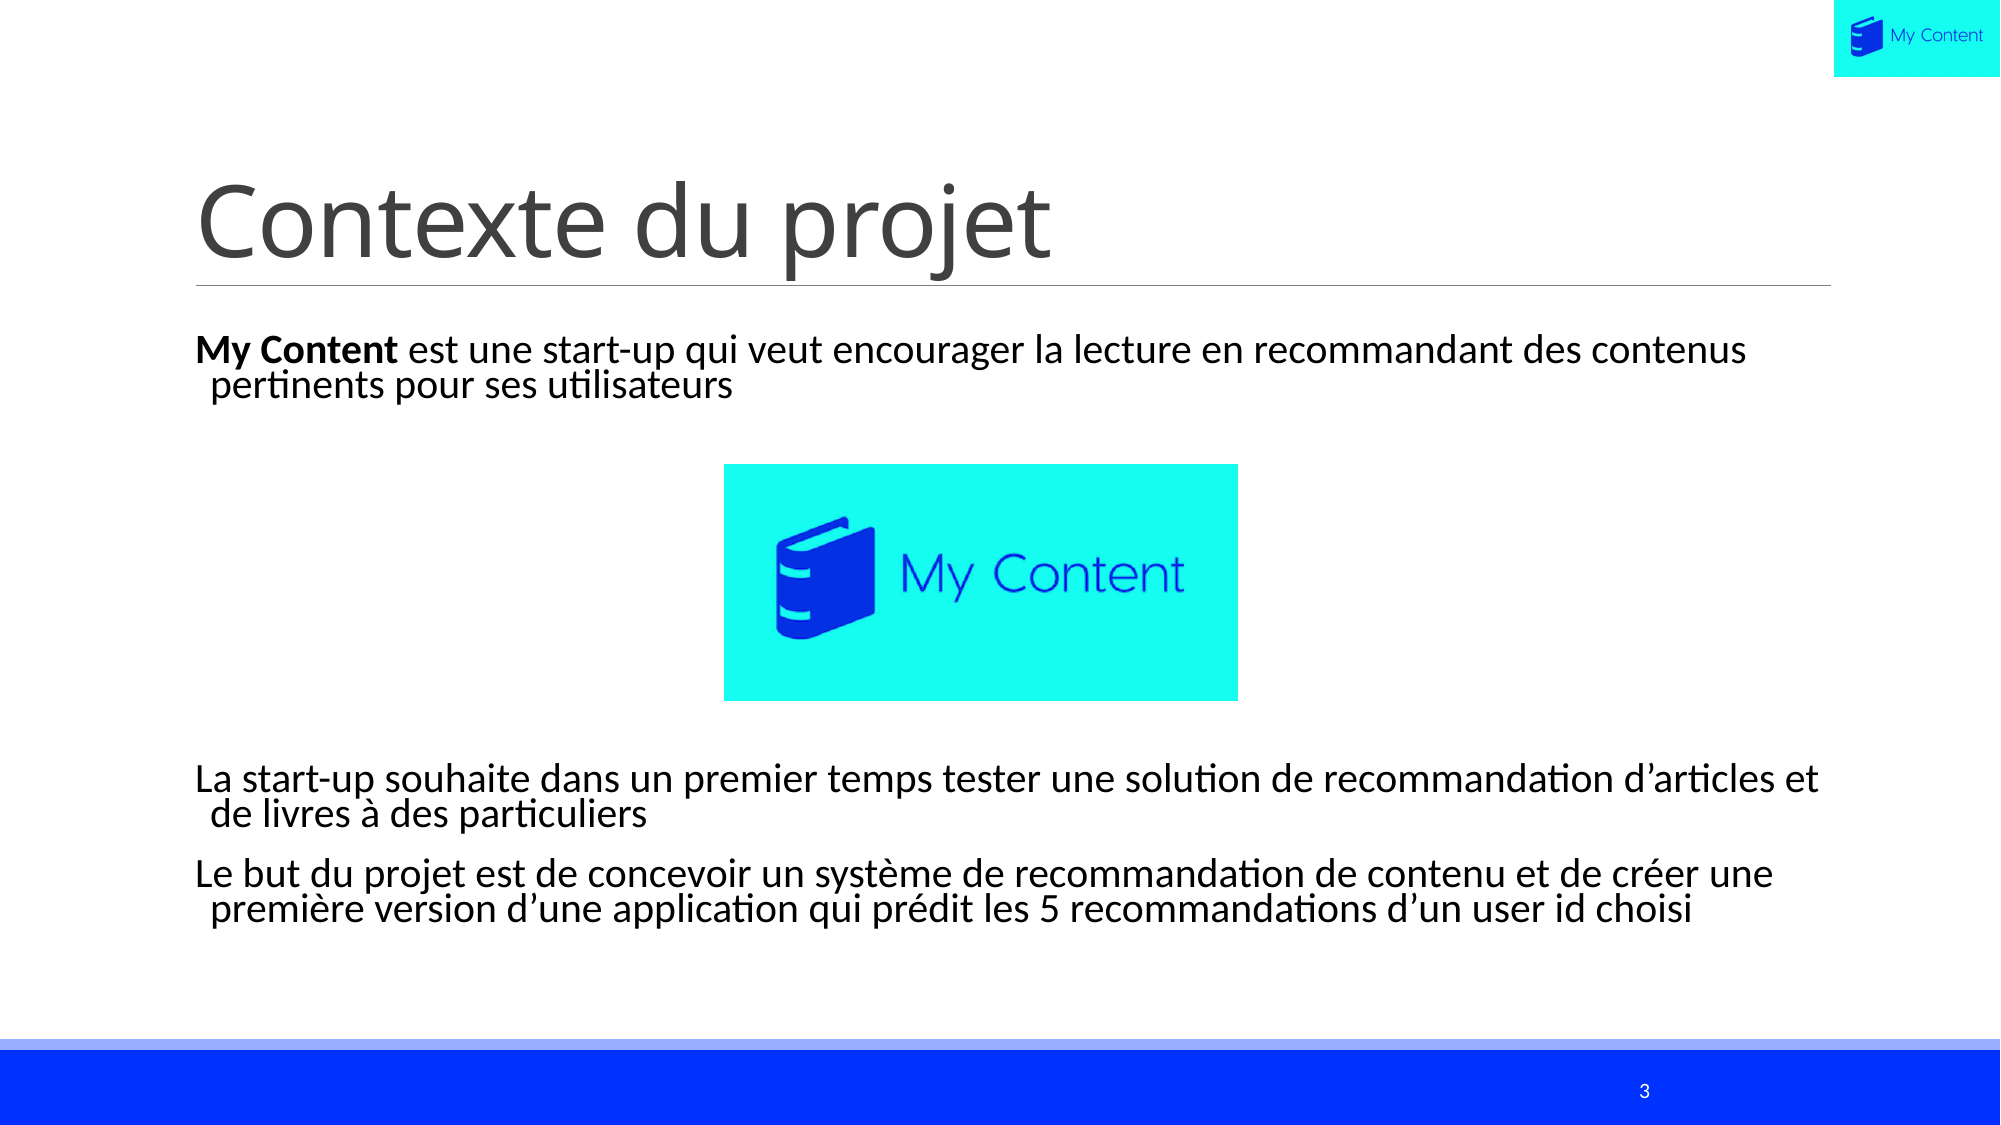

# Contexte du projet
My Content est une start-up qui veut encourager la lecture en recommandant des contenus pertinents pour ses utilisateurs
La start-up souhaite dans un premier temps tester une solution de recommandation d’articles et de livres à des particuliers
Le but du projet est de concevoir un système de recommandation de contenu et de créer une première version d’une application qui prédit les 5 recommandations d’un user id choisi
3